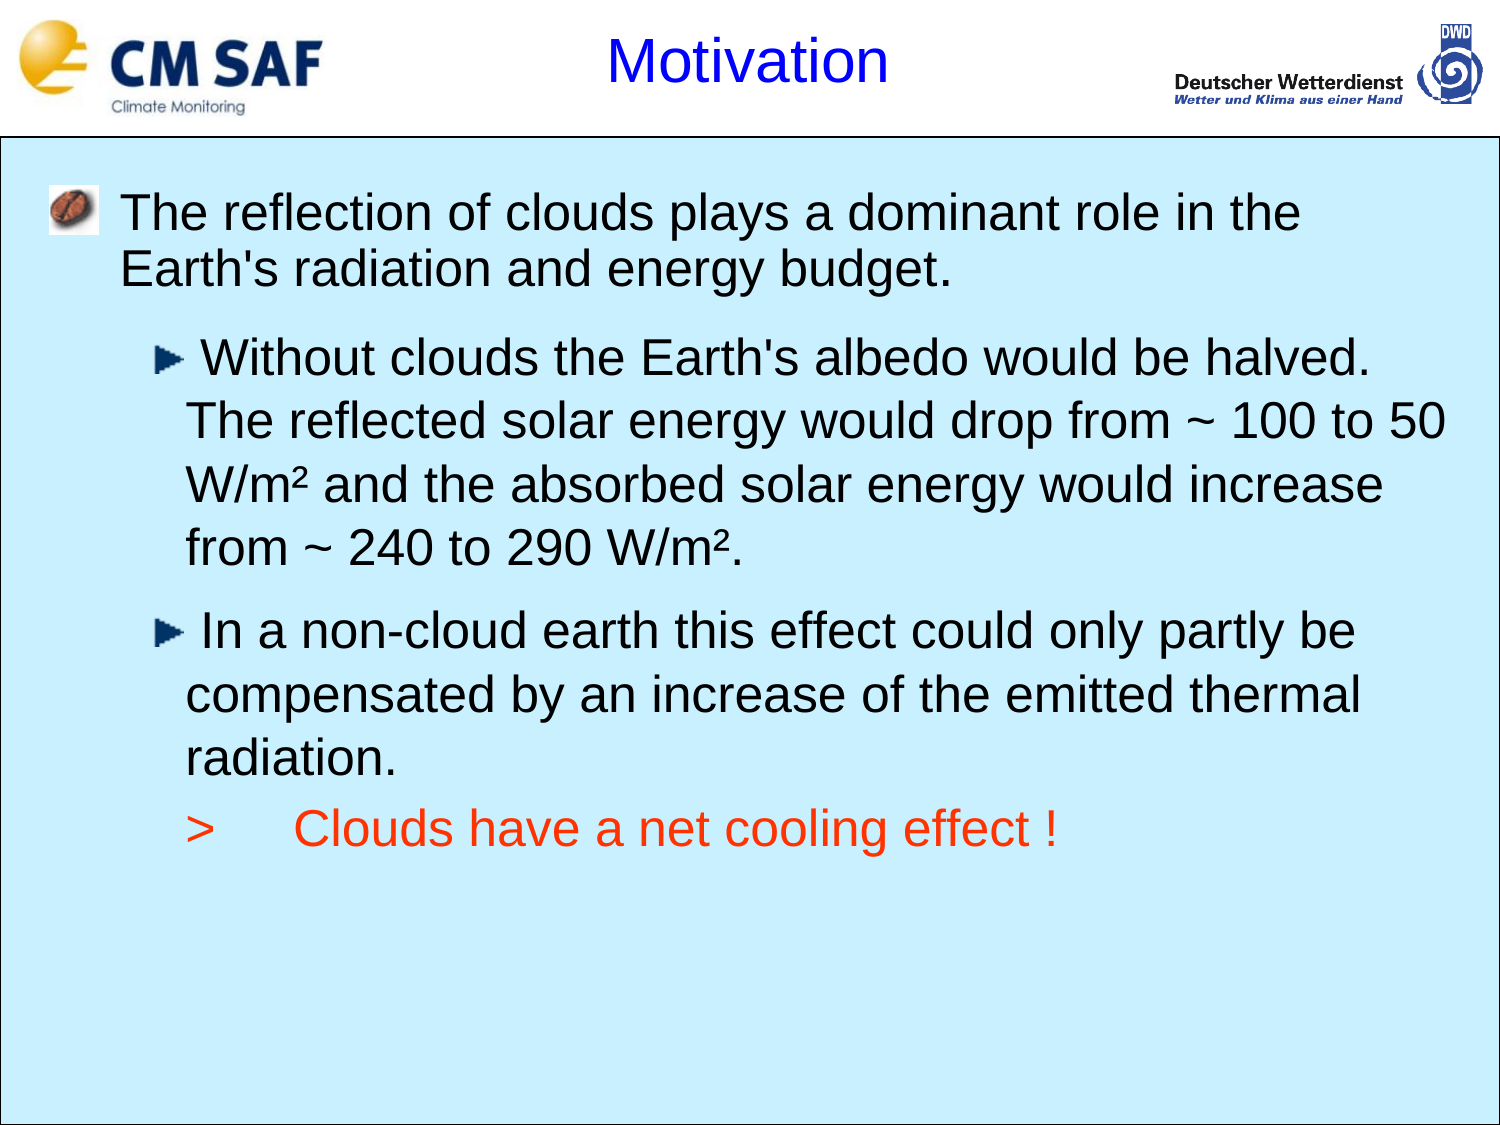

Motivation
# The reflection of clouds plays a dominant role in the Earth's radiation and energy budget.
 Without clouds the Earth's albedo would be halved. The reflected solar energy would drop from ~ 100 to 50 W/m² and the absorbed solar energy would increase from ~ 240 to 290 W/m².
 In a non-cloud earth this effect could only partly be compensated by an increase of the emitted thermal radiation.
		> 	Clouds have a net cooling effect !